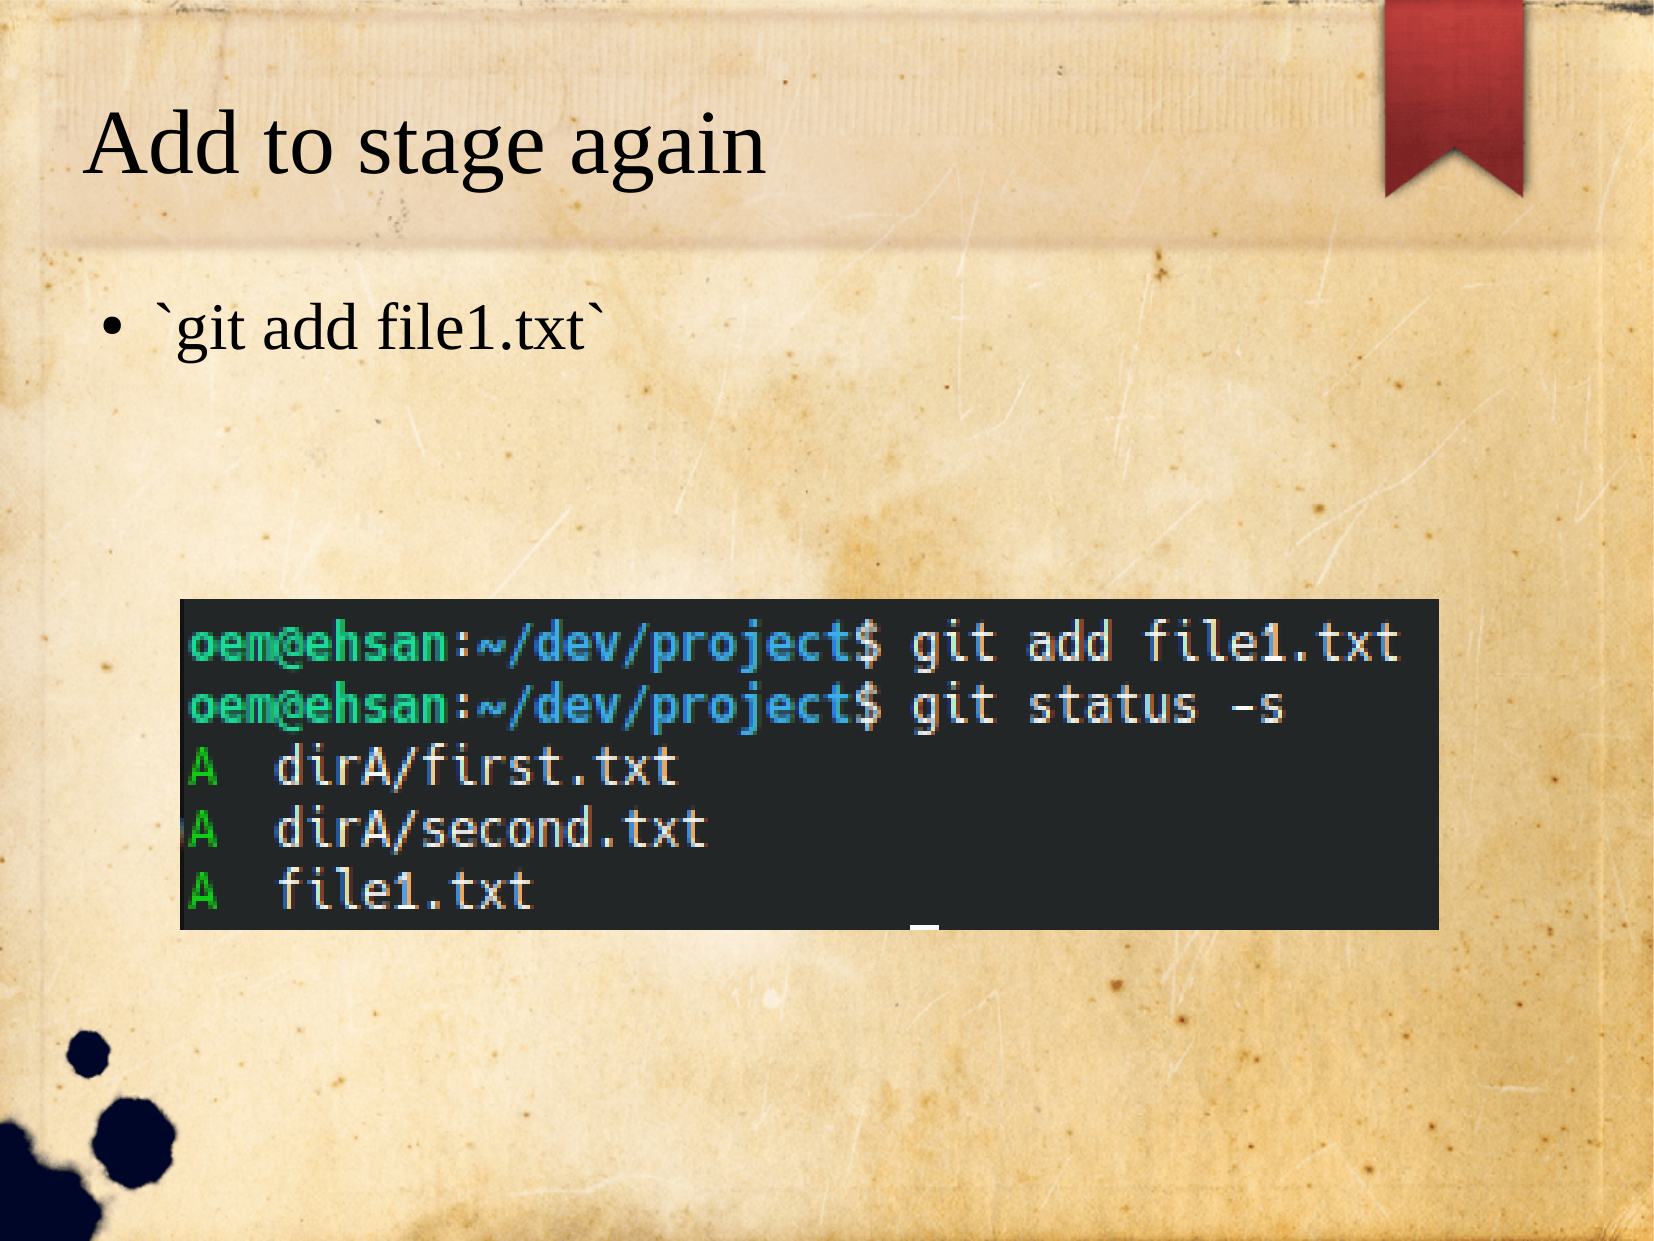

# Add to stage again
`git add file1.txt`